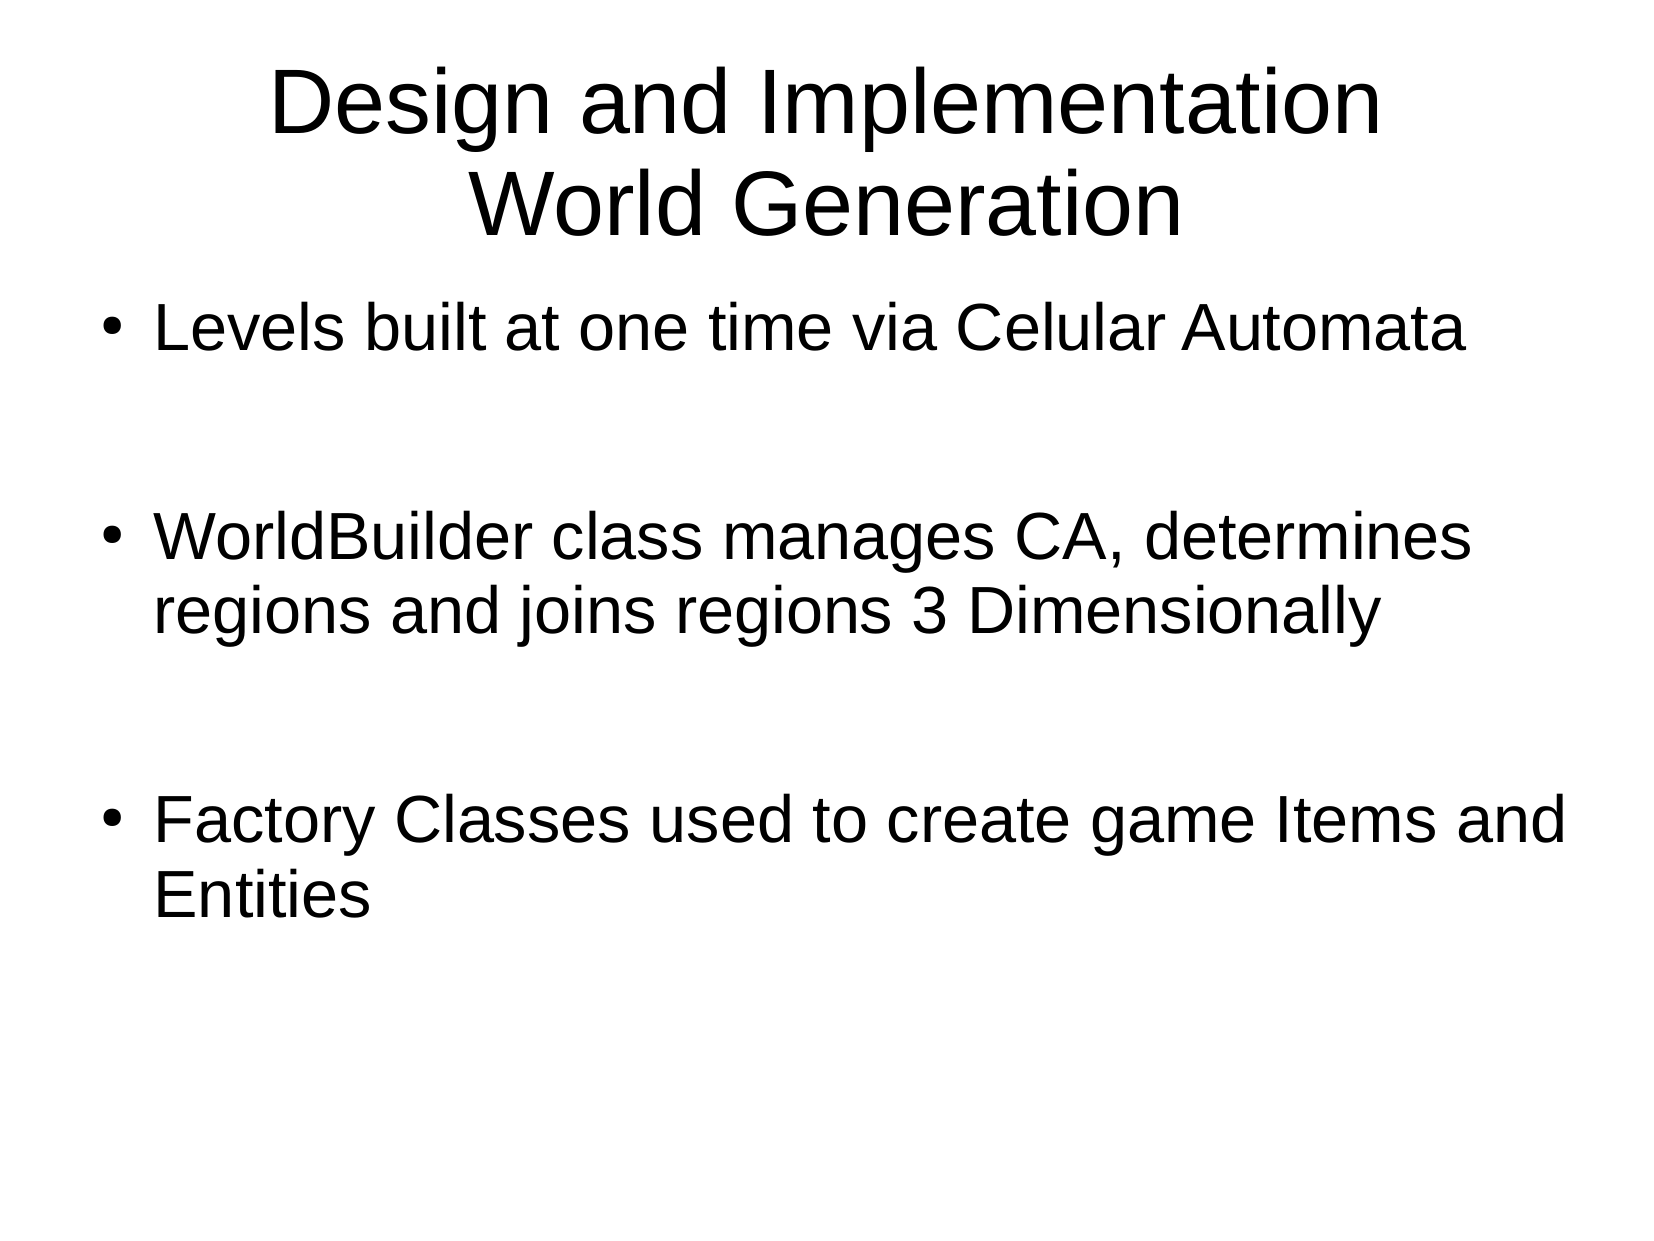

# Design and Implementation World Generation
Levels built at one time via Celular Automata
WorldBuilder class manages CA, determines regions and joins regions 3 Dimensionally
Factory Classes used to create game Items and Entities